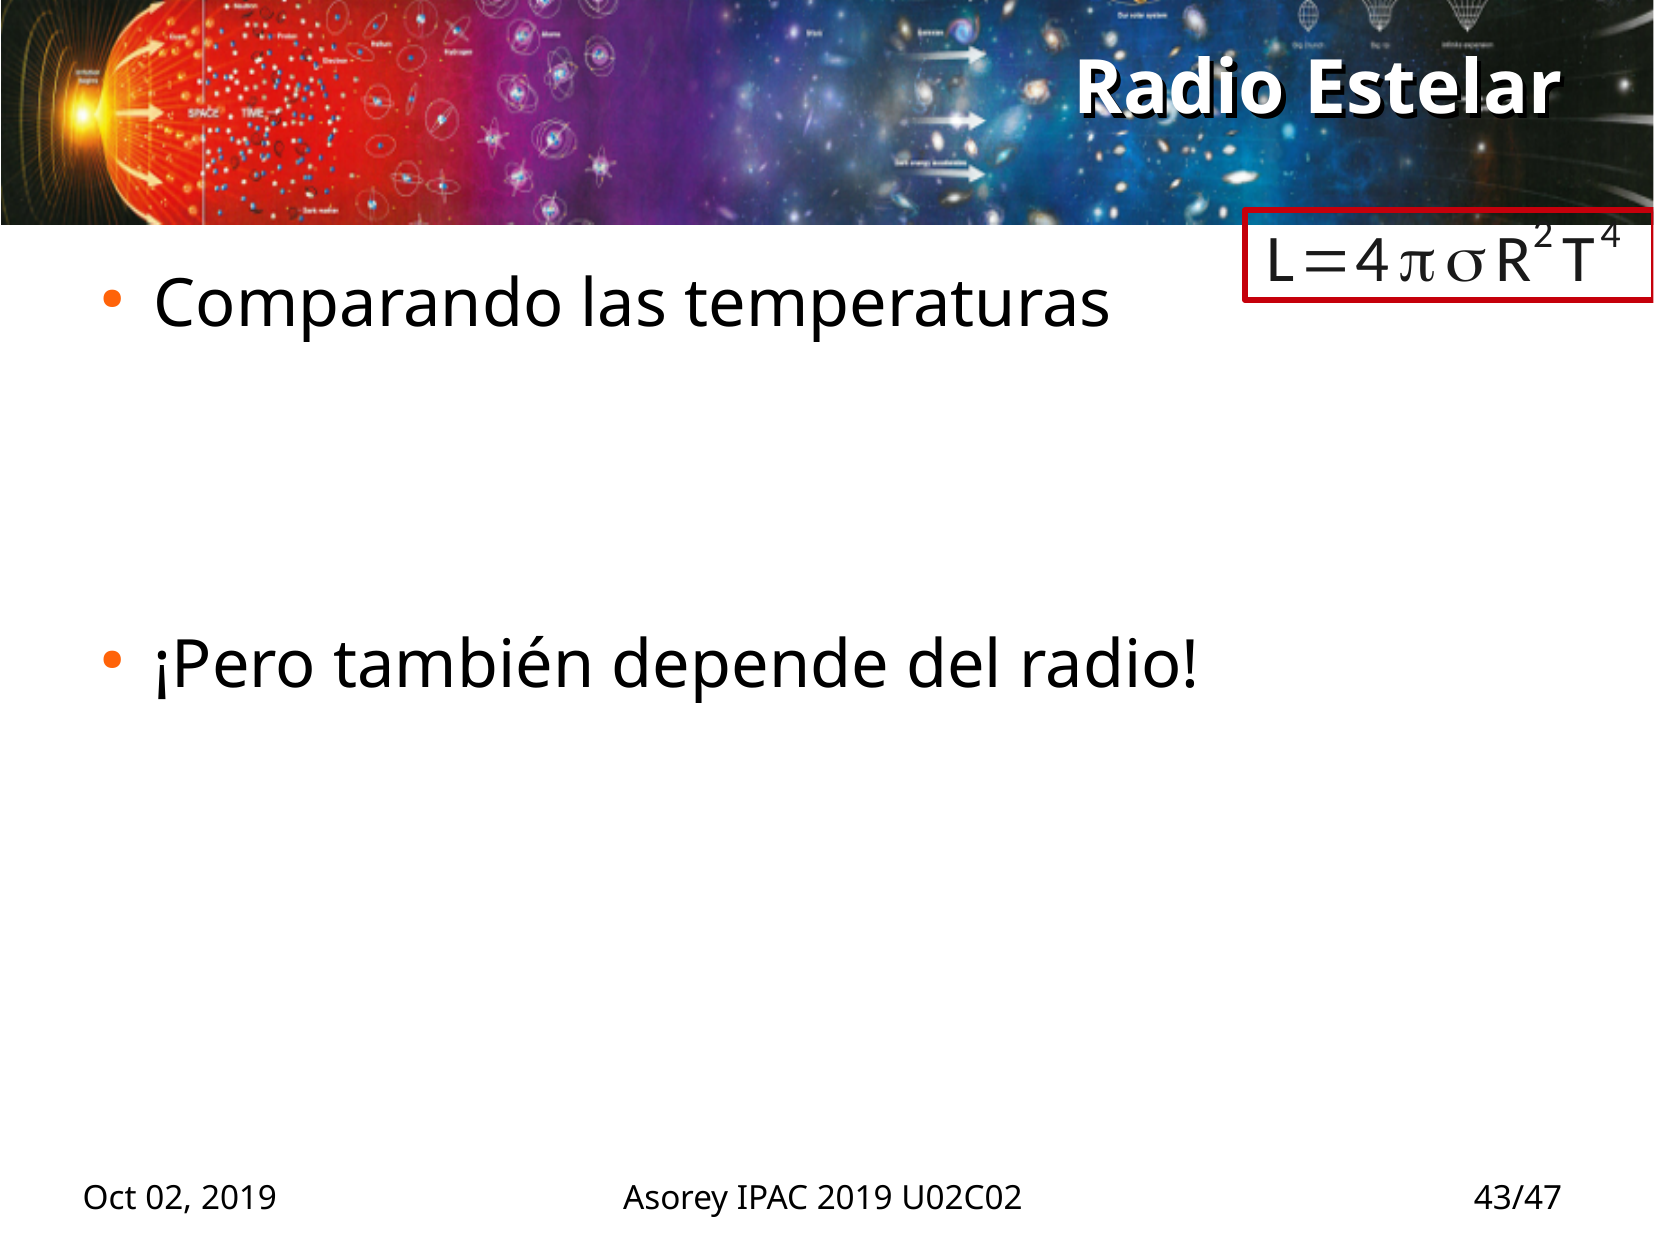

# Radio Estelar
Comparando las temperaturas
¡Pero también depende del radio!
Oct 02, 2019
Asorey IPAC 2019 U02C02
43